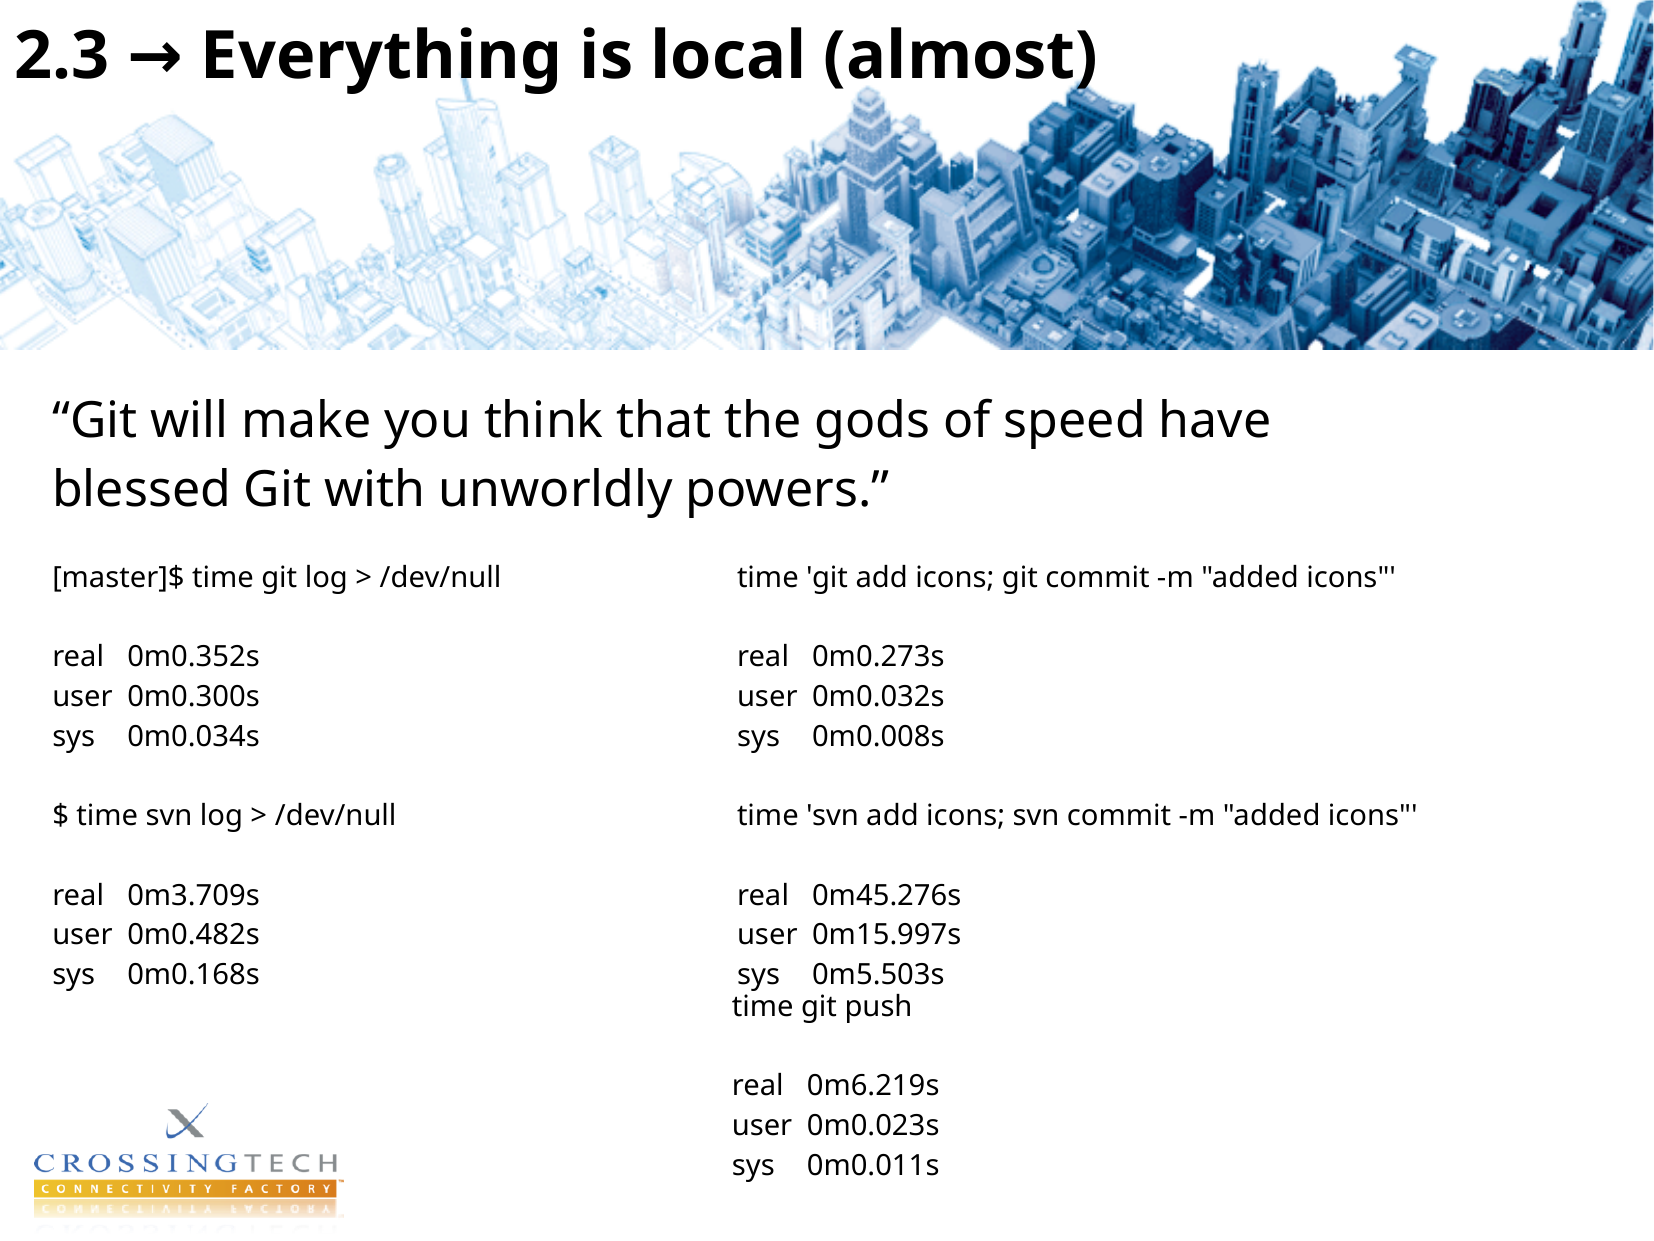

2.3 → Everything is local (almost)
“Git will make you think that the gods of speed have
blessed Git with unworldly powers.”
[master]$ time git log > /dev/null
real	0m0.352s
user	0m0.300s
sys	0m0.034s
$ time svn log > /dev/null
real	0m3.709s
user	0m0.482s
sys	0m0.168s
time 'git add icons; git commit -m "added icons"'
real	0m0.273s
user	0m0.032s
sys	0m0.008s
time 'svn add icons; svn commit -m "added icons"'
real 	0m45.276s
user	0m15.997s
sys	0m5.503s
time git push
real	0m6.219s
user	0m0.023s
sys	0m0.011s